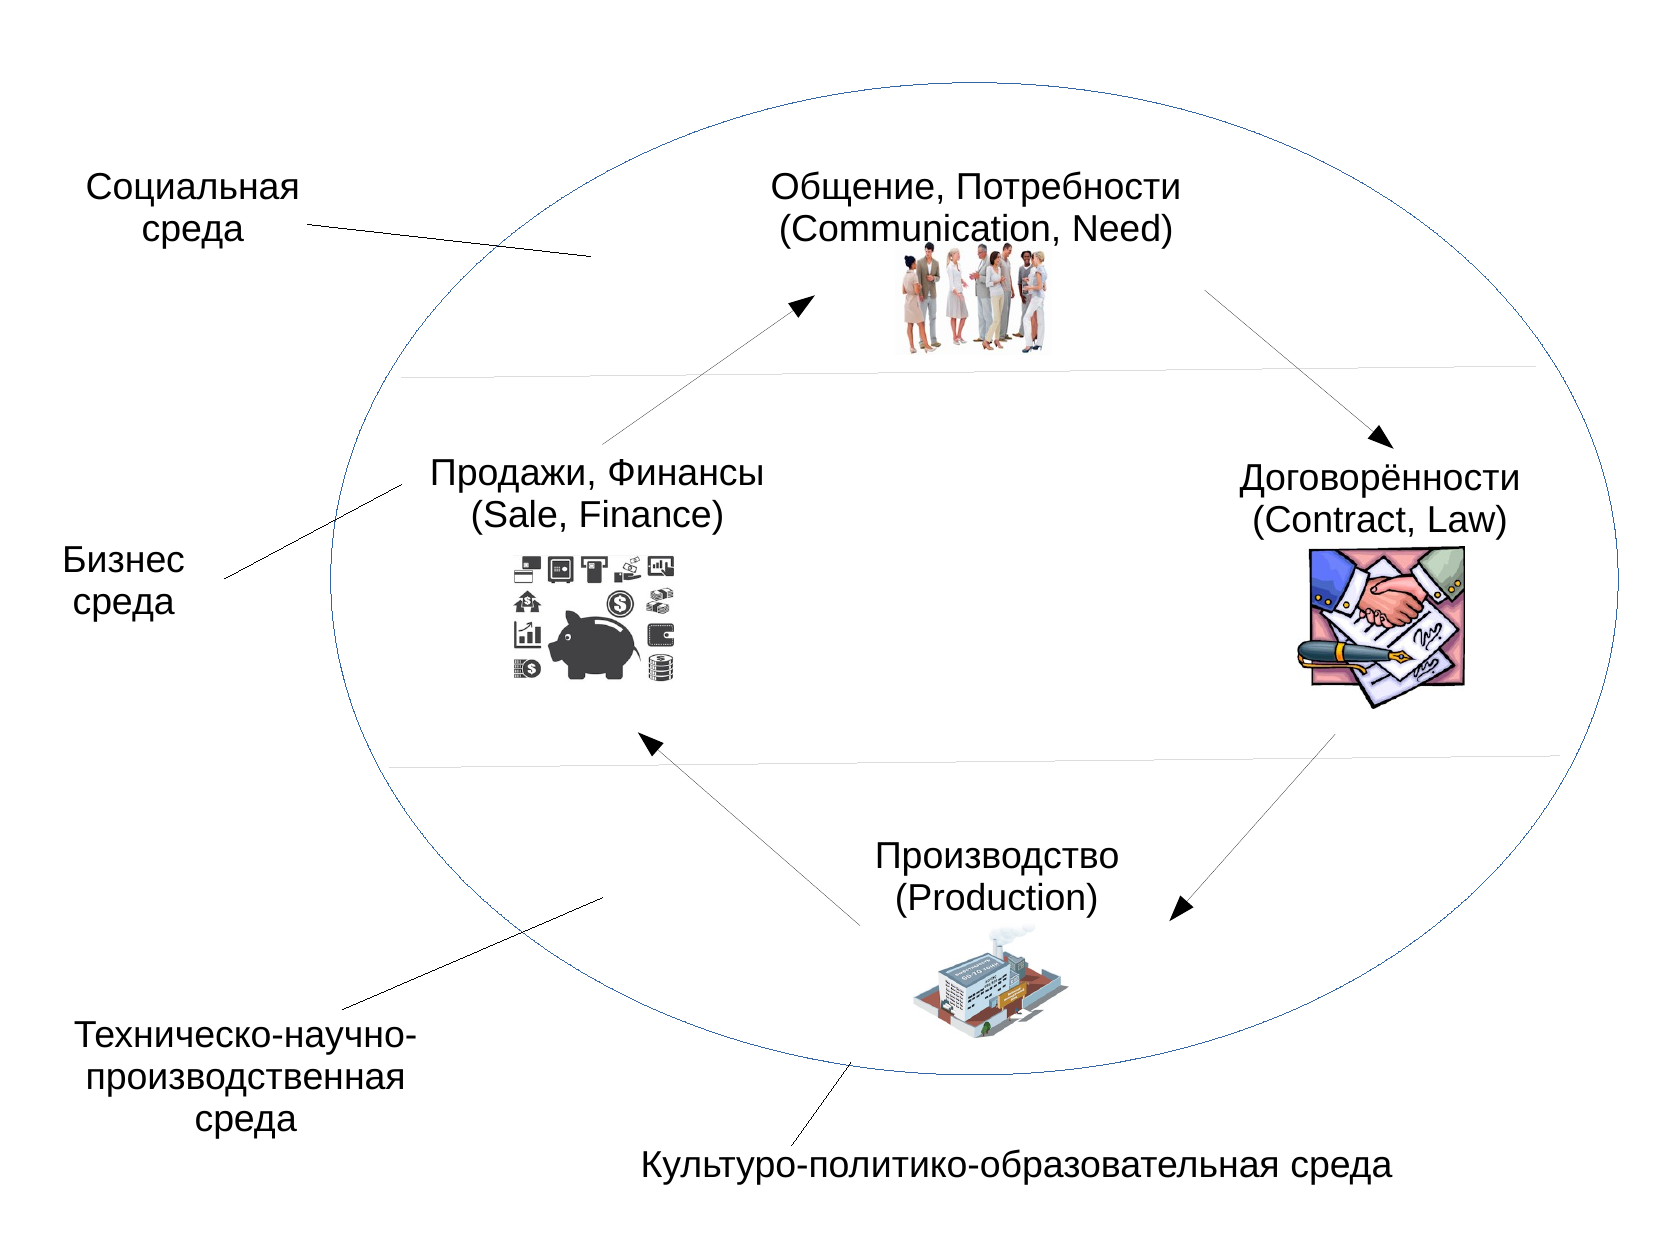

#
Социальная
среда
Общение, Потребности
(Communication, Need)
Продажи, Финансы
(Sale, Finance)
Договорённости
(Contract, Law)
Бизнес
среда
Производство
(Production)
Техническо-научно-
производственная
среда
Культуро-политико-образовательная среда